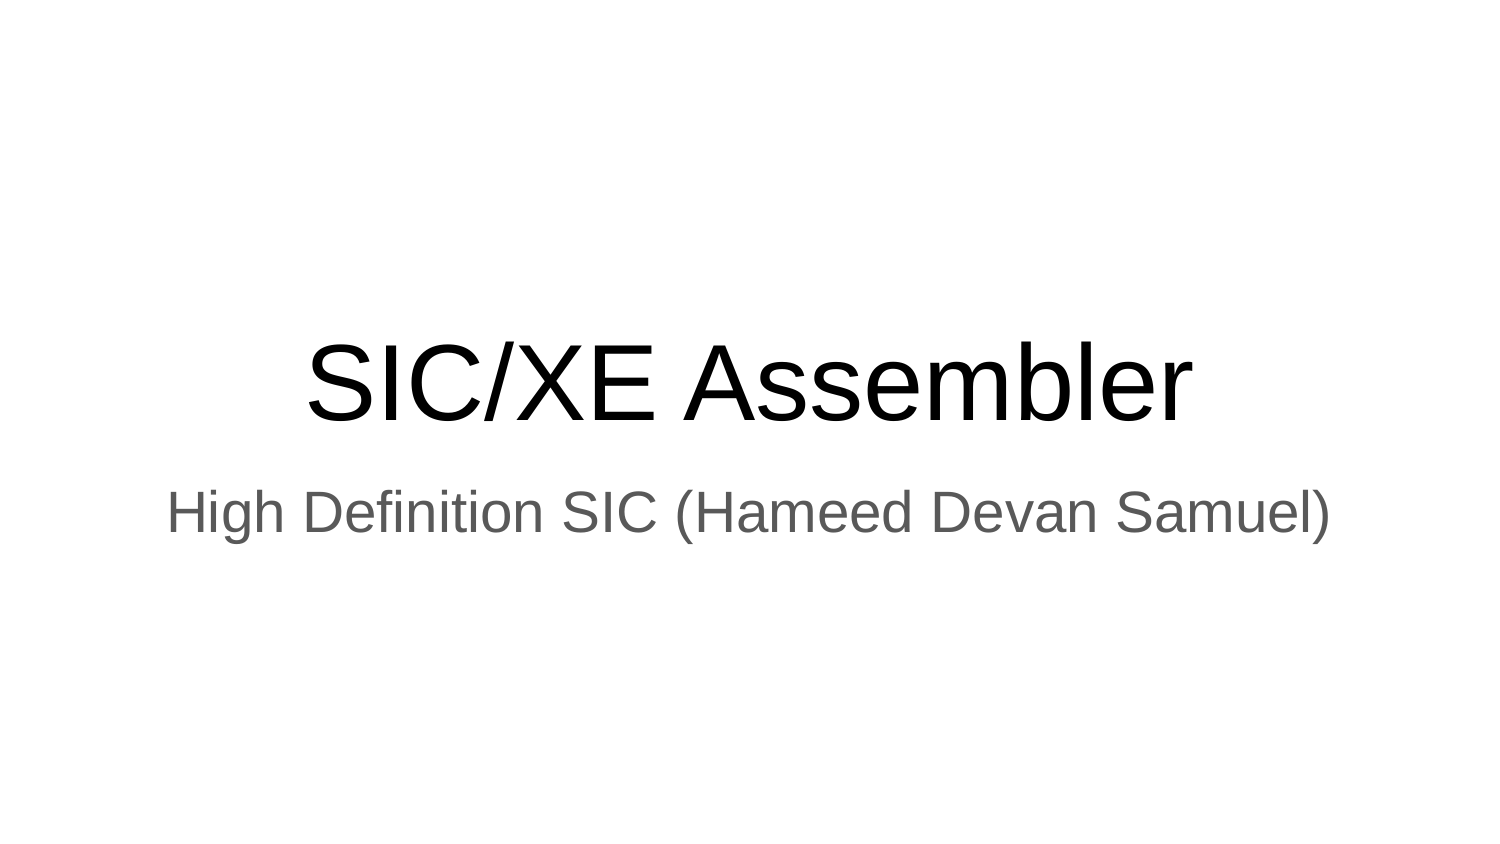

# SIC/XE Assembler
High Definition SIC (Hameed Devan Samuel)